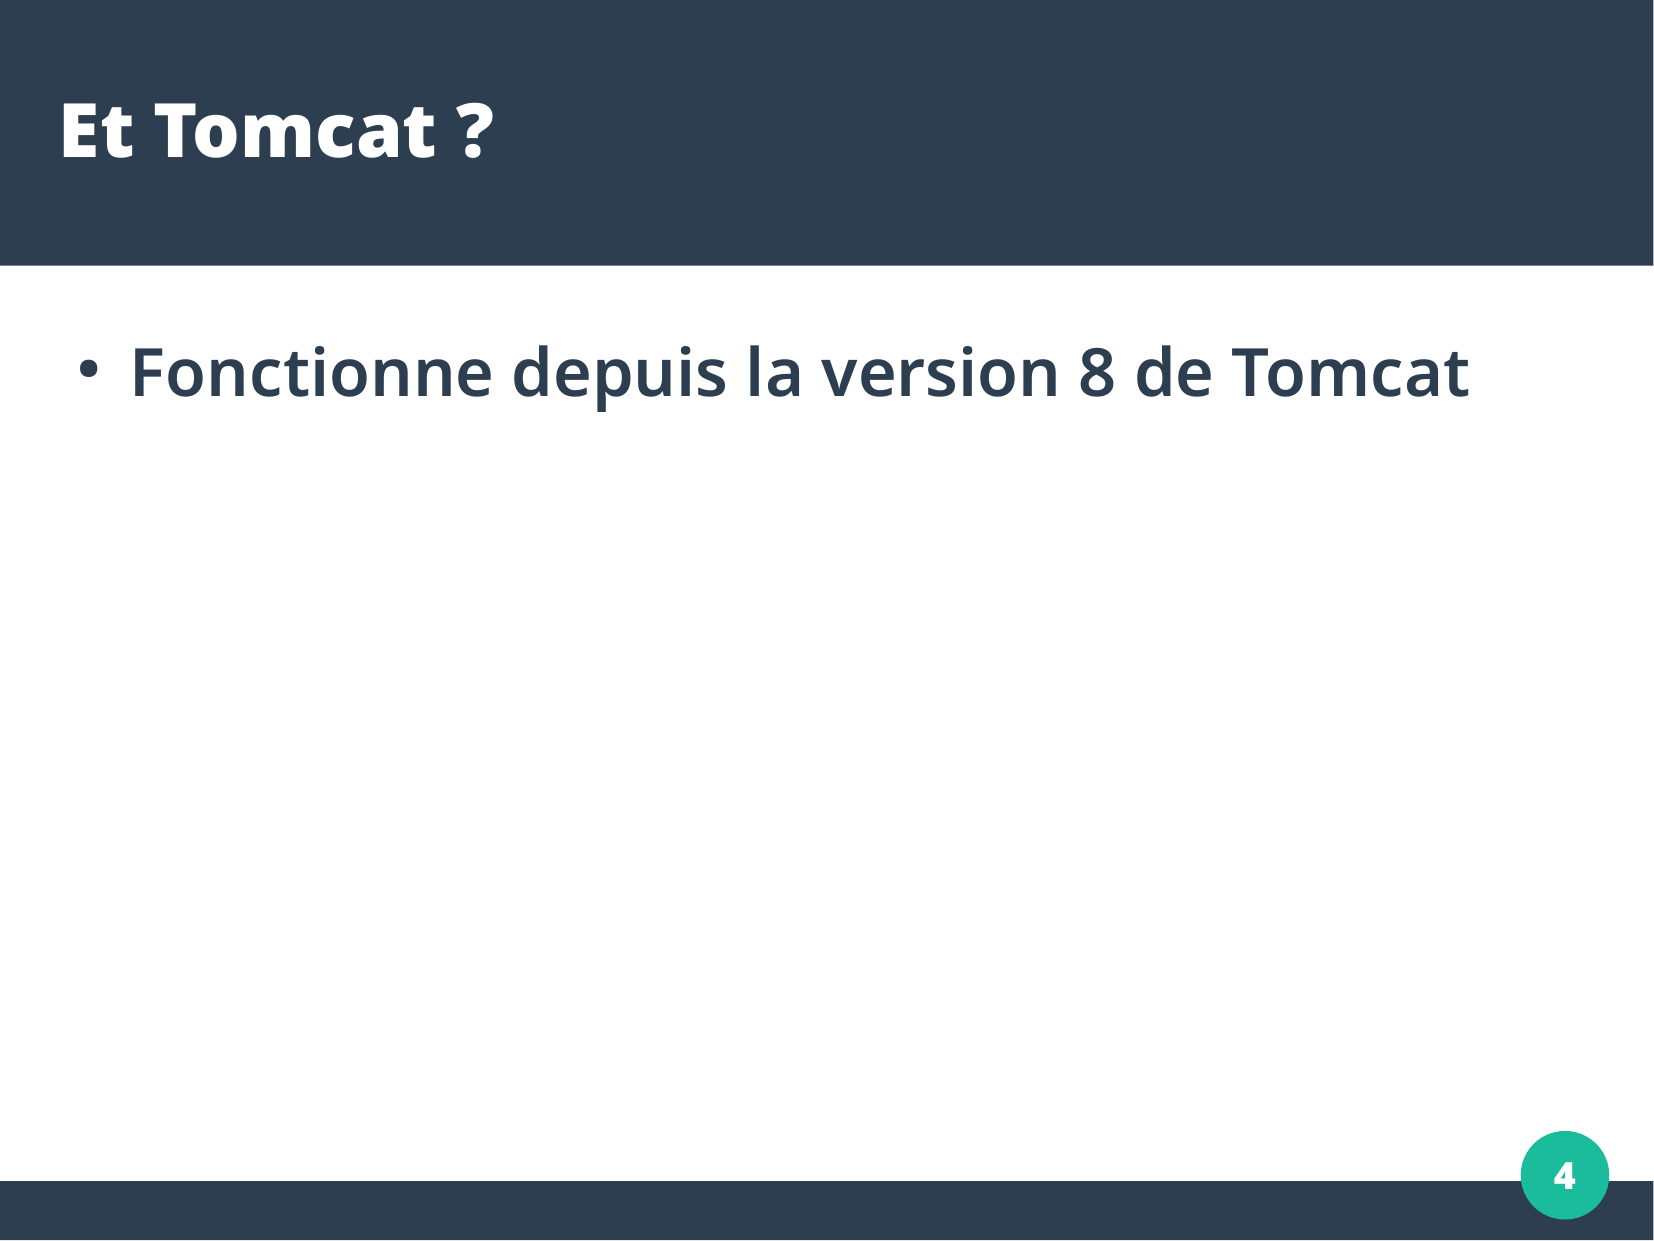

# Et Tomcat ?
Fonctionne depuis la version 8 de Tomcat
4